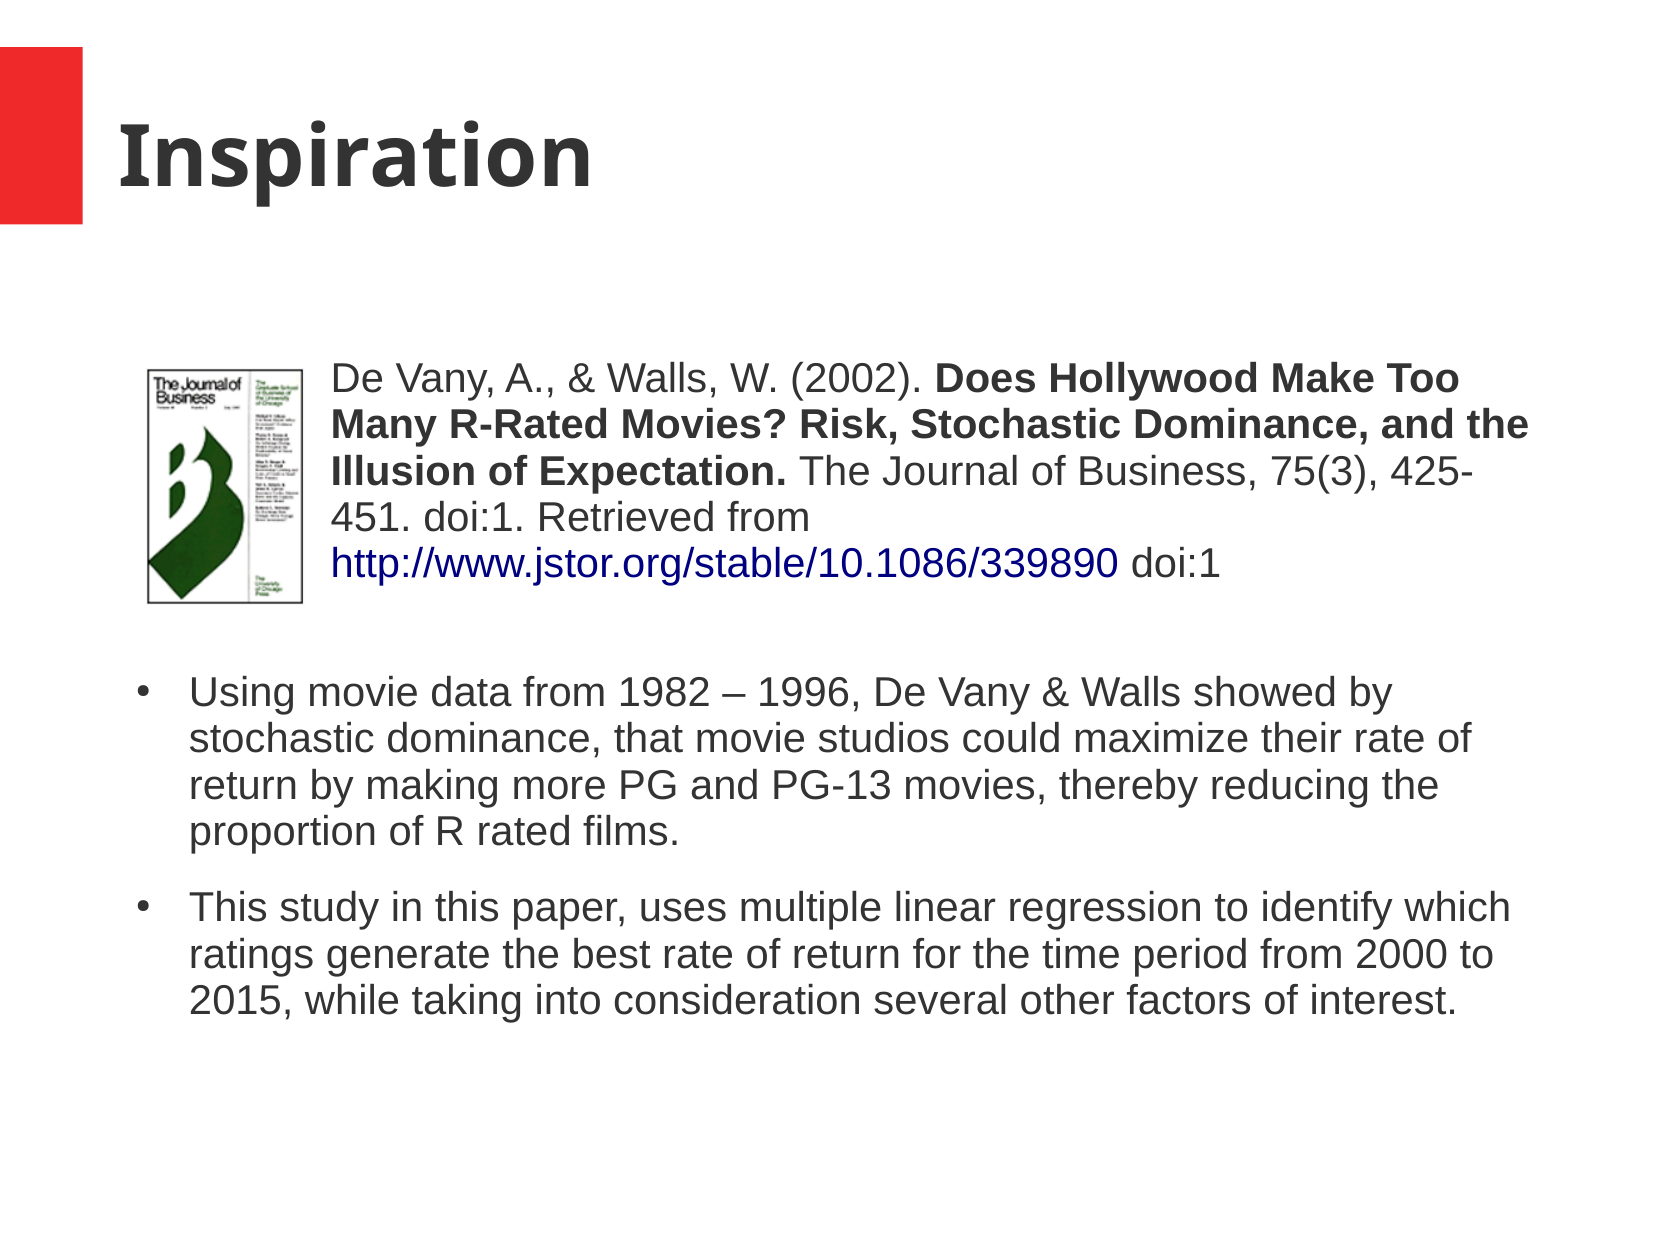

Inspiration
# De Vany, A., & Walls, W. (2002). Does Hollywood Make Too Many R‐Rated Movies? Risk, Stochastic Dominance, and the Illusion of Expectation. The Journal of Business, 75(3), 425-451. doi:1. Retrieved from http://www.jstor.org/stable/10.1086/339890 doi:1
Using movie data from 1982 – 1996, De Vany & Walls showed by stochastic dominance, that movie studios could maximize their rate of return by making more PG and PG-13 movies, thereby reducing the proportion of R rated films.
This study in this paper, uses multiple linear regression to identify which ratings generate the best rate of return for the time period from 2000 to 2015, while taking into consideration several other factors of interest.